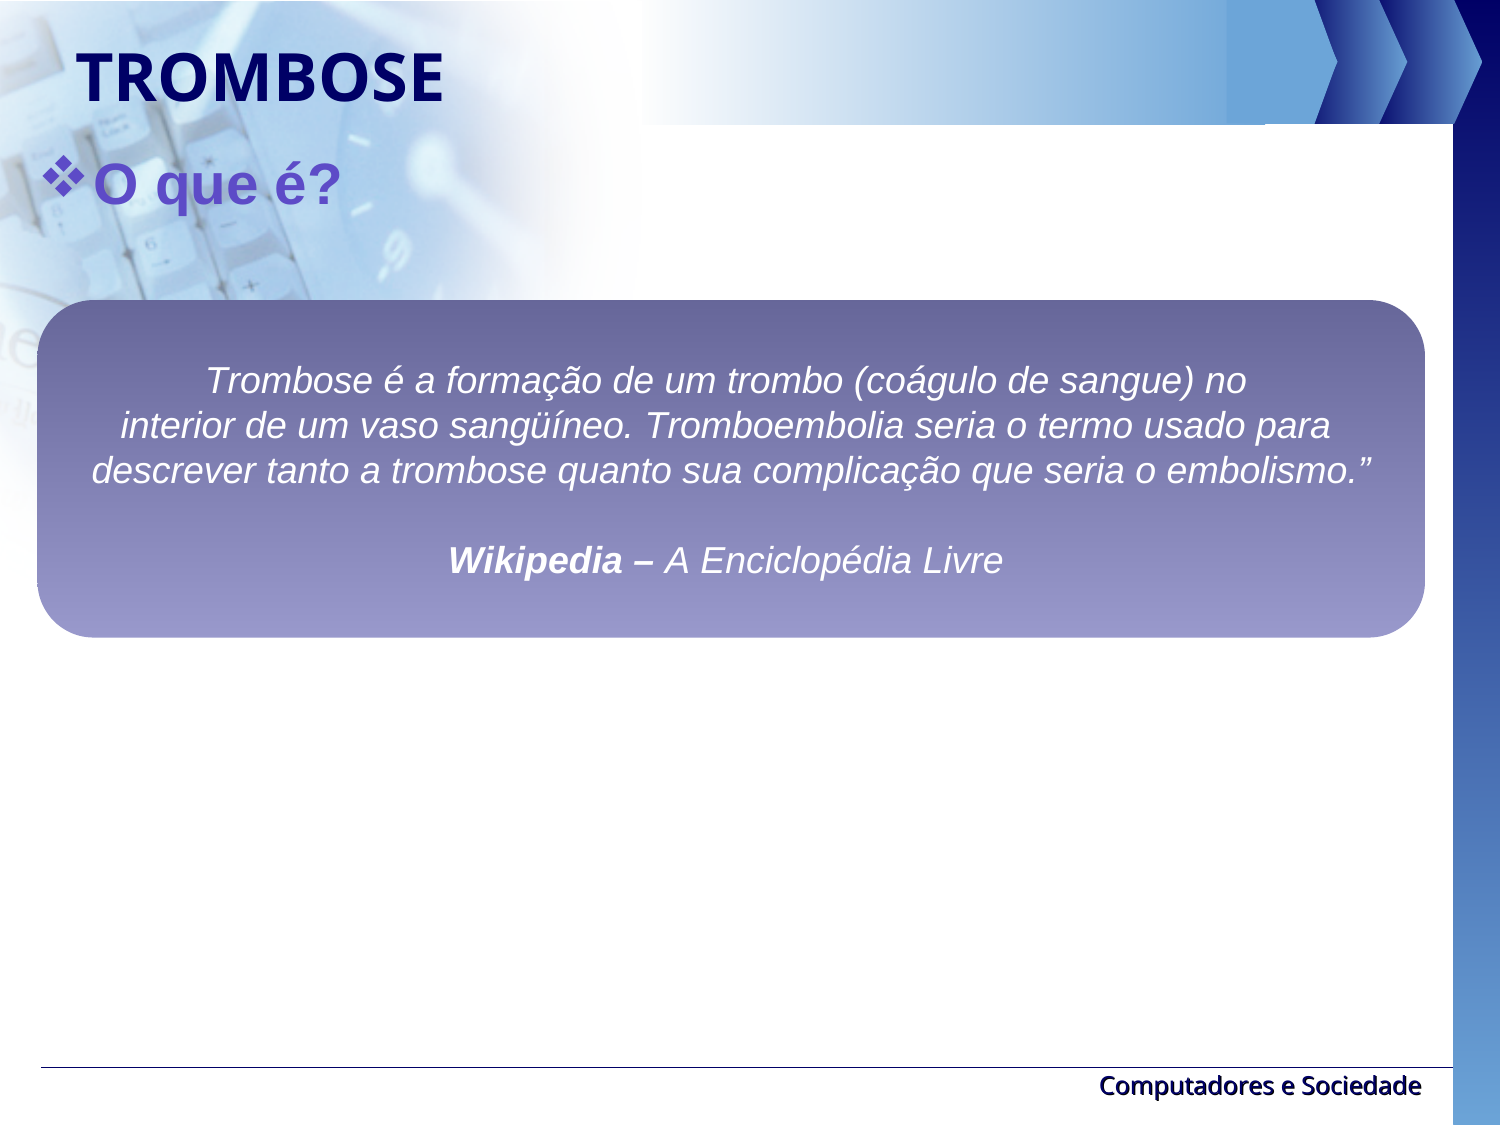

# TROMBOSE
O que é?
Trombose é a formação de um trombo (coágulo de sangue) no
interior de um vaso sangüíneo. Tromboembolia seria o termo usado para
descrever tanto a trombose quanto sua complicação que seria o embolismo.”
Wikipedia – A Enciclopédia Livre